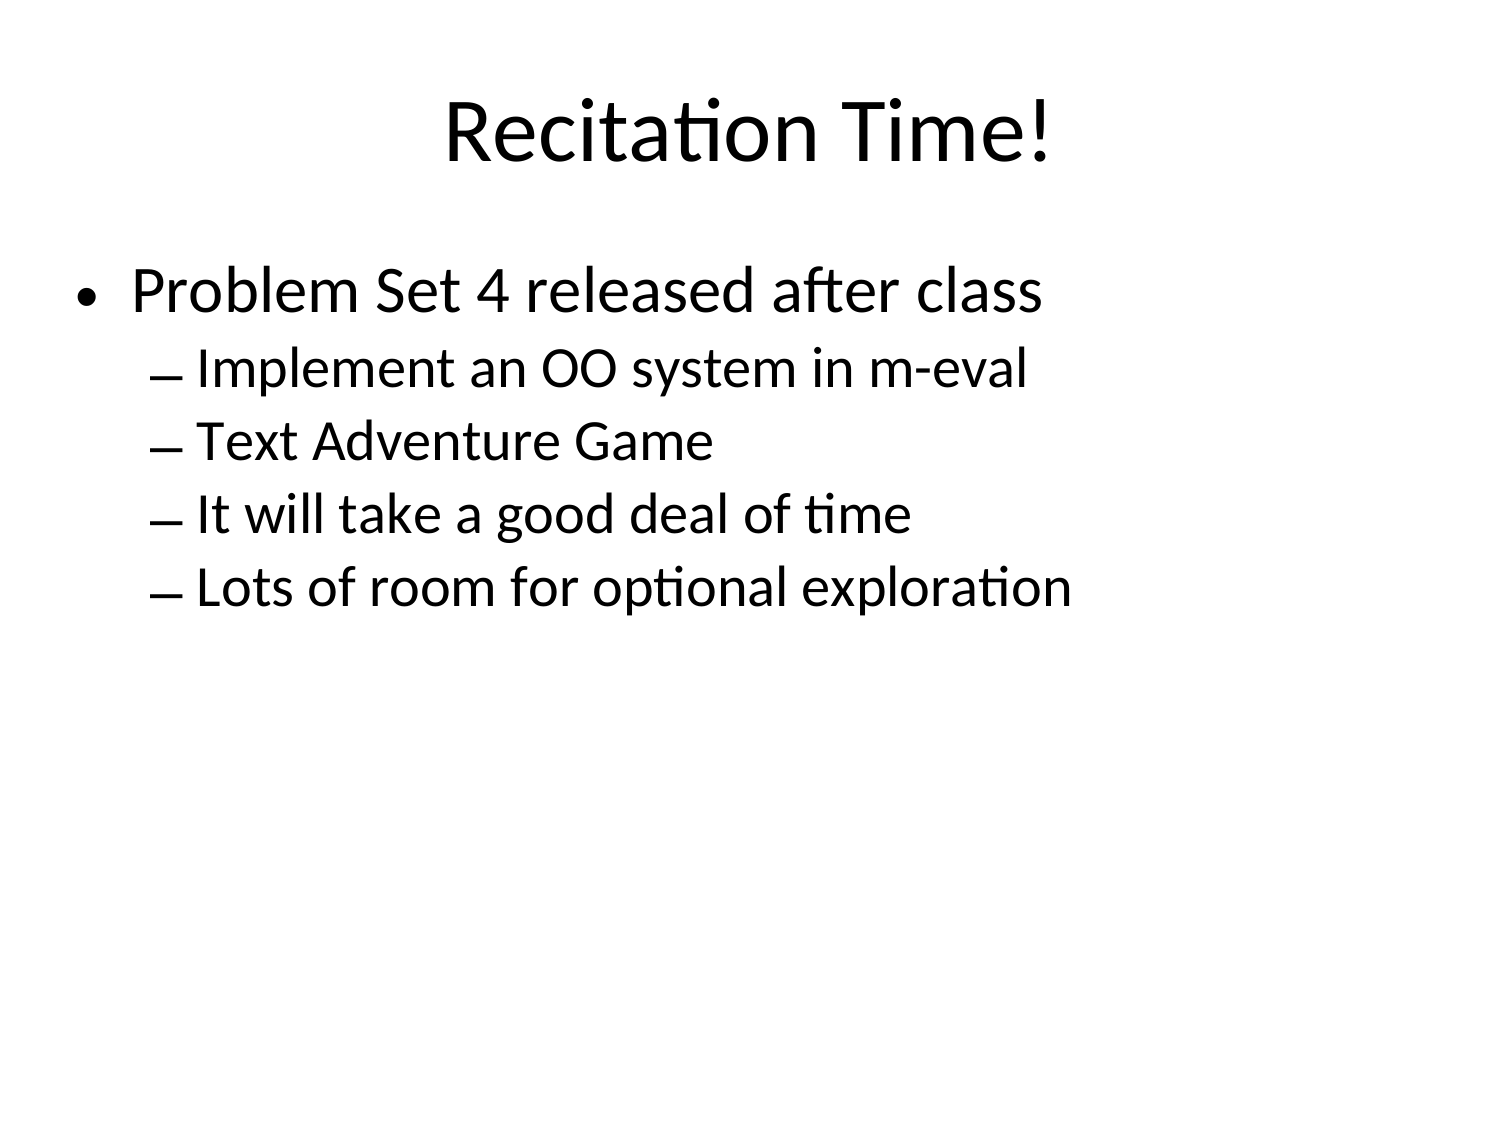

# Recitation Time!
Problem Set 4 released after class
Implement an OO system in m-eval
Text Adventure Game
It will take a good deal of time
Lots of room for optional exploration